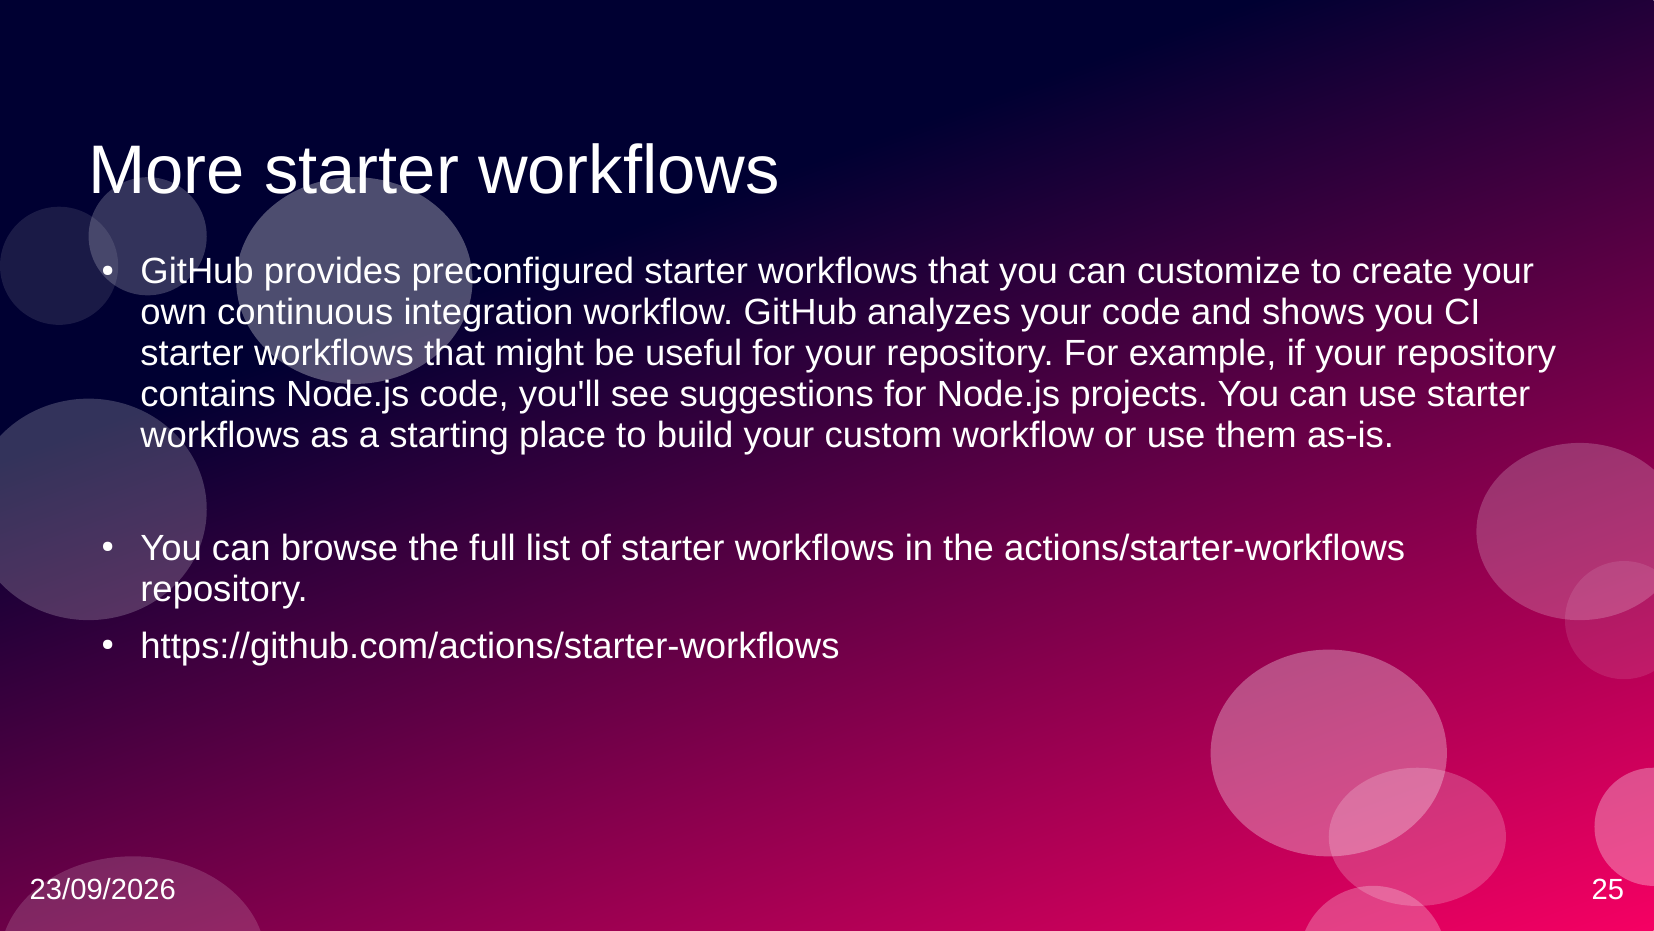

# More starter workflows
GitHub provides preconfigured starter workflows that you can customize to create your own continuous integration workflow. GitHub analyzes your code and shows you CI starter workflows that might be useful for your repository. For example, if your repository contains Node.js code, you'll see suggestions for Node.js projects. You can use starter workflows as a starting place to build your custom workflow or use them as-is.
You can browse the full list of starter workflows in the actions/starter-workflows repository.
https://github.com/actions/starter-workflows
25